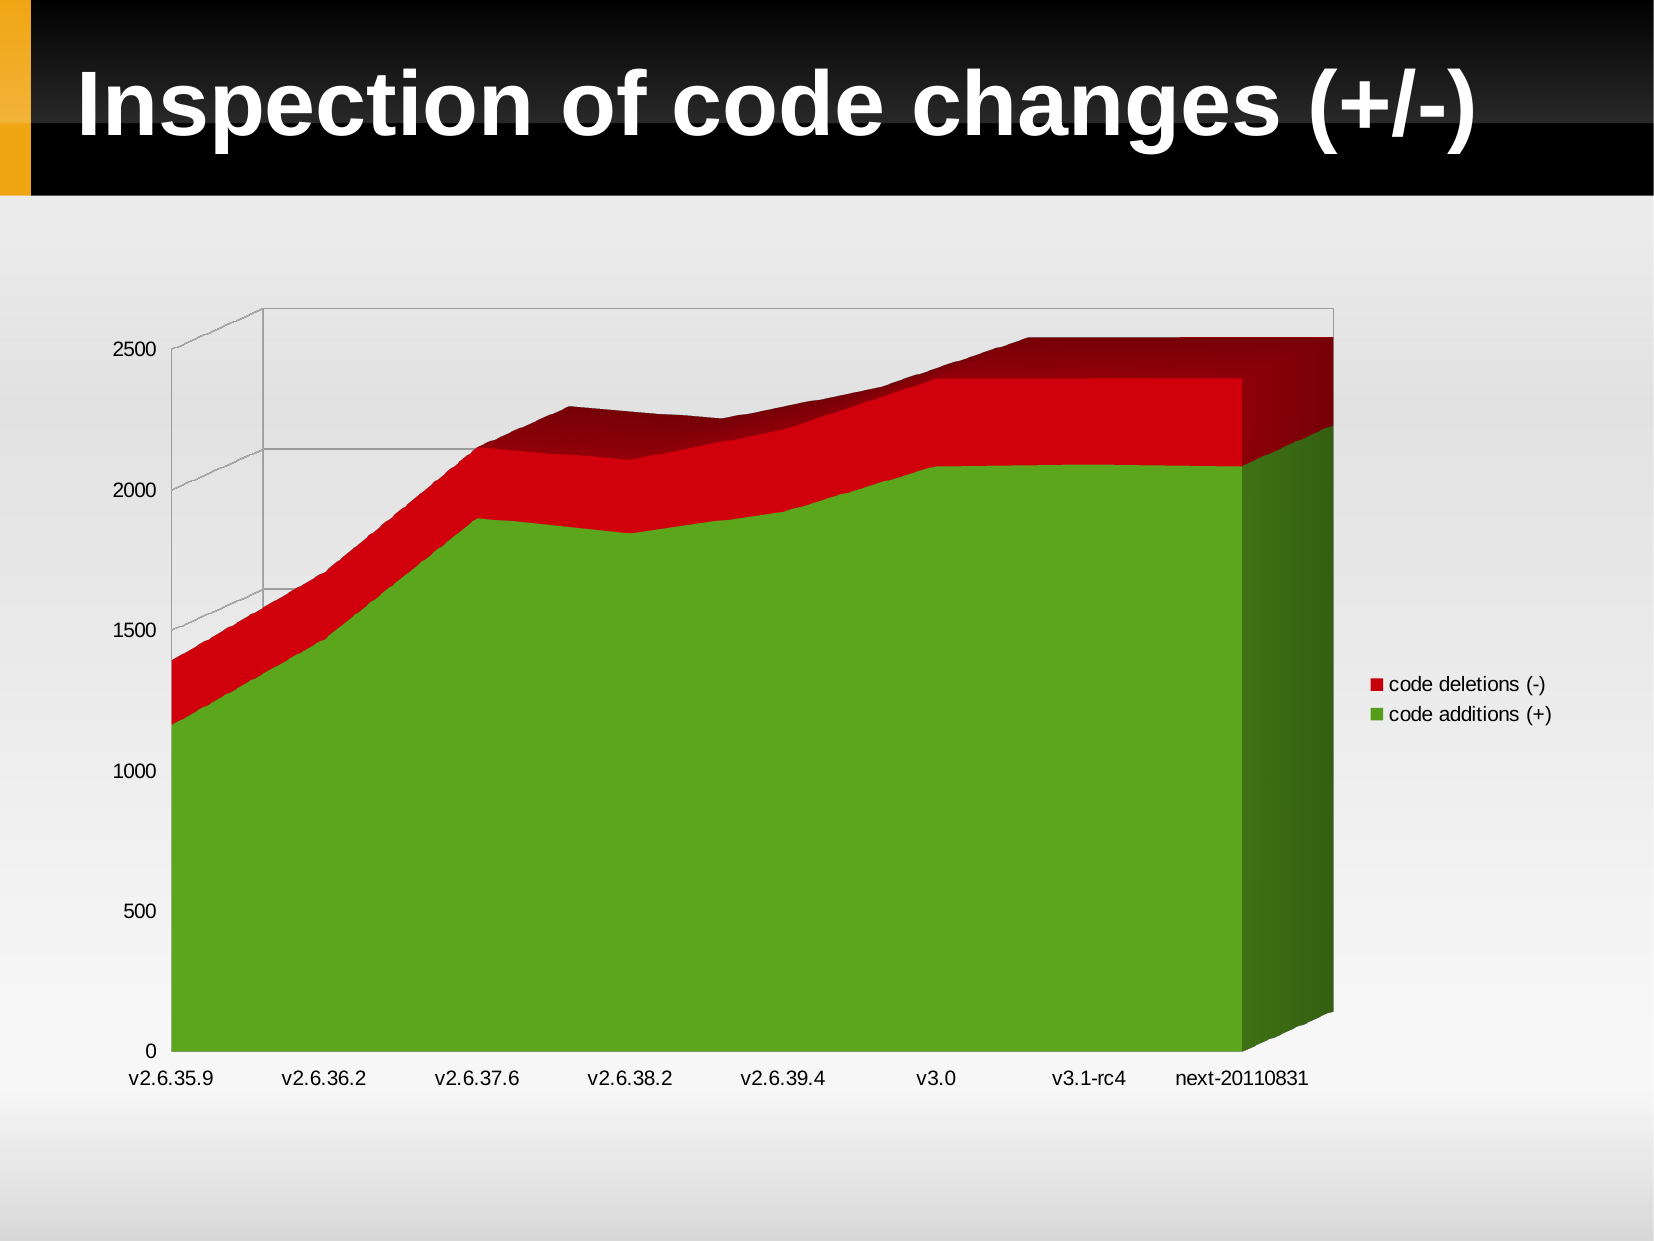

# Inspection of code changes (+/-)
[unsupported chart]